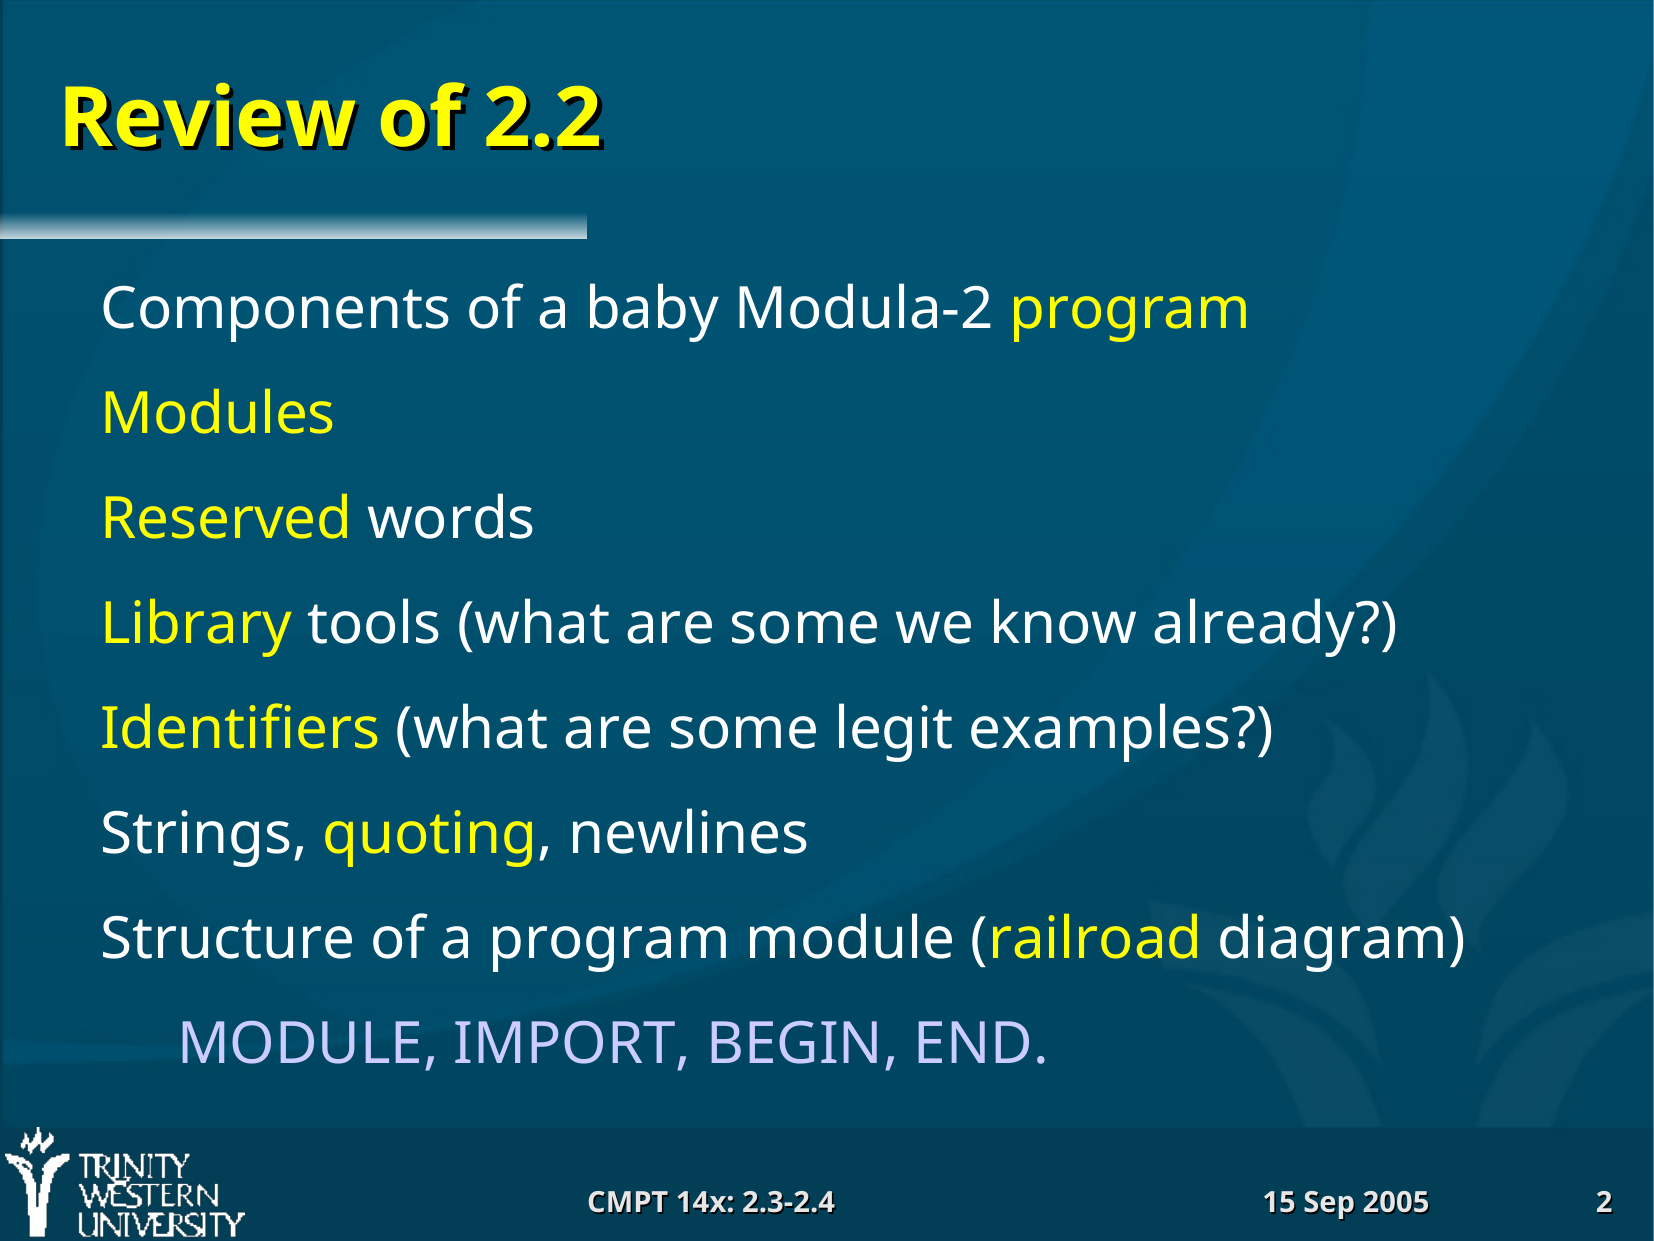

# Review of 2.2
Components of a baby Modula-2 program
Modules
Reserved words
Library tools (what are some we know already?)
Identifiers (what are some legit examples?)
Strings, quoting, newlines
Structure of a program module (railroad diagram)
MODULE, IMPORT, BEGIN, END.
CMPT 14x: 2.3-2.4
15 Sep 2005
2